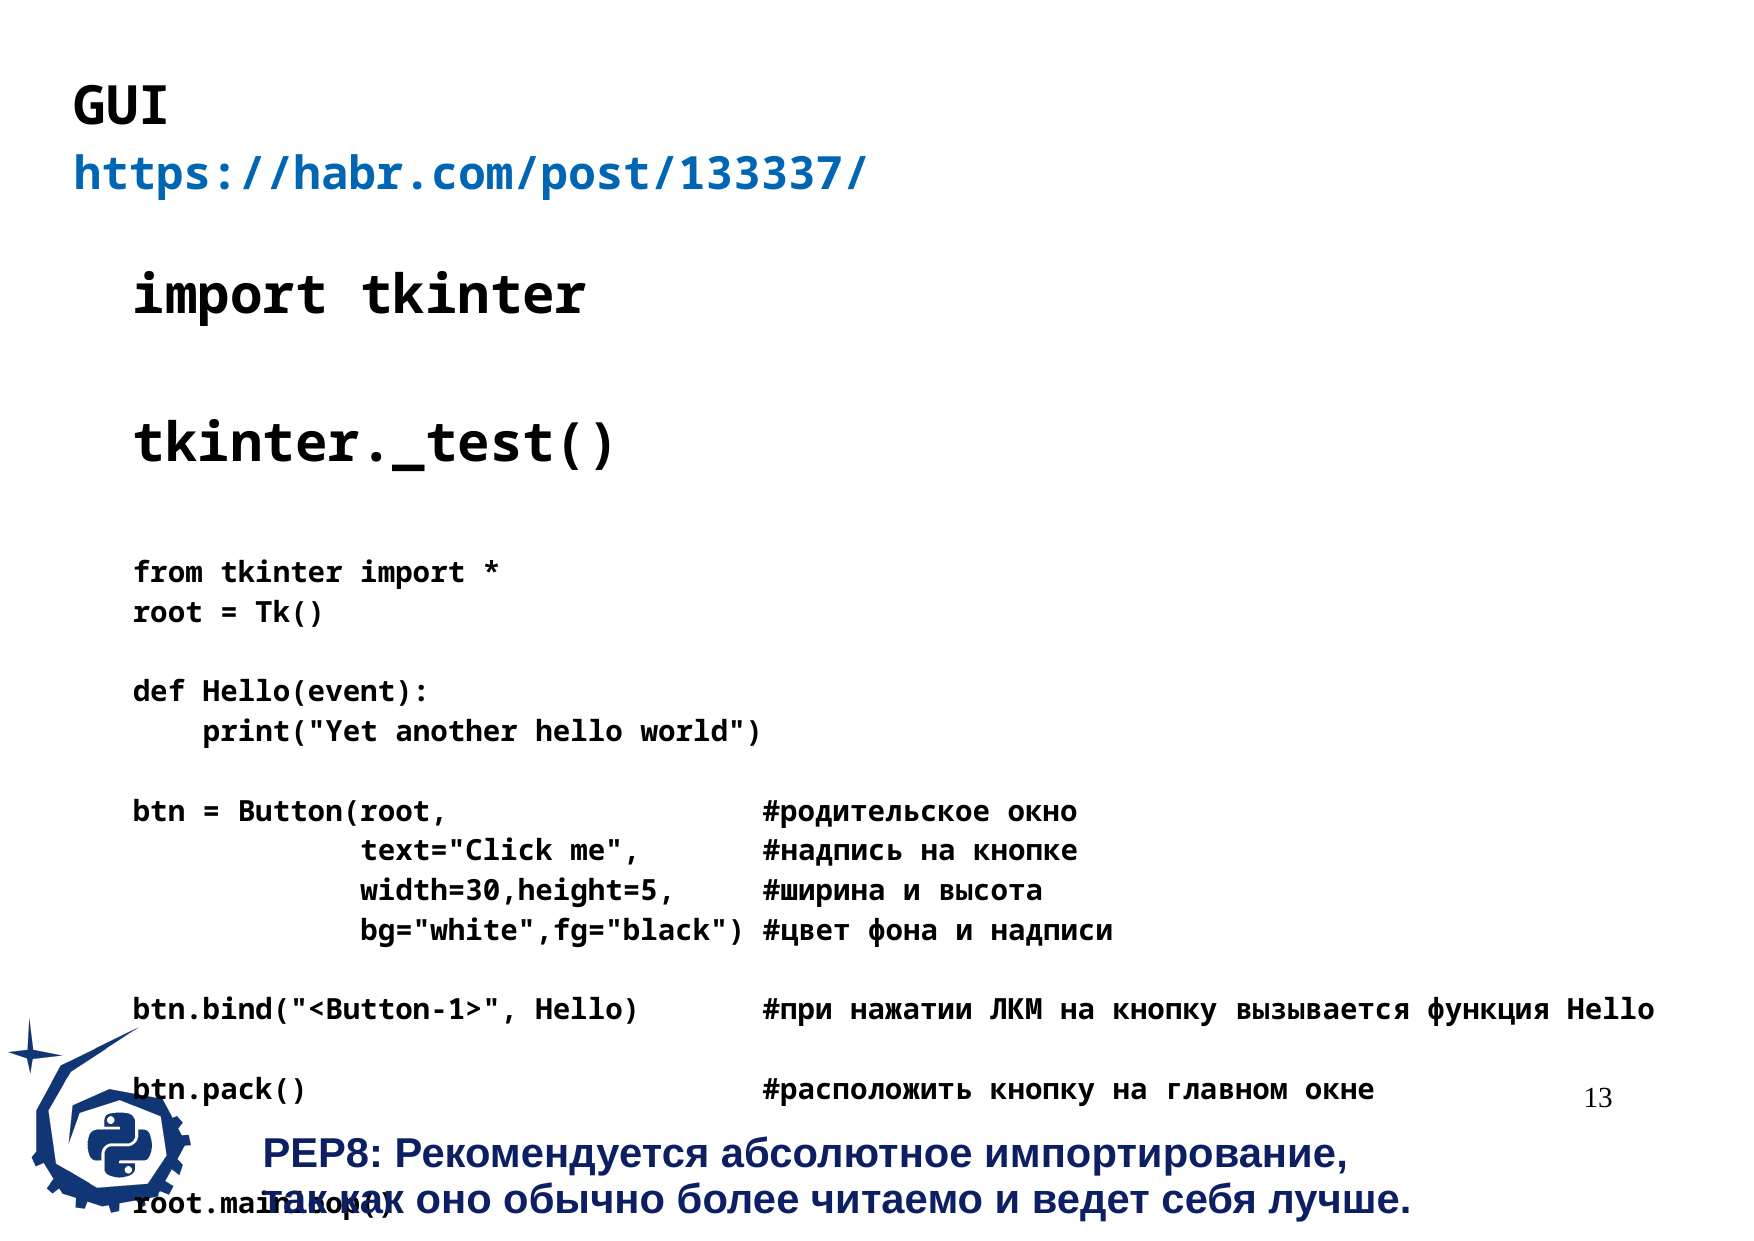

GUI
https://habr.com/post/133337/
import tkinter
tkinter._test()
from tkinter import *
root = Tk()
def Hello(event):
 print("Yet another hello world")
btn = Button(root, #родительское окно
 text="Click me", #надпись на кнопке
 width=30,height=5, #ширина и высота
 bg="white",fg="black") #цвет фона и надписи
btn.bind("<Button-1>", Hello) #при нажатии ЛКМ на кнопку вызывается функция Hello
btn.pack() #расположить кнопку на главном окне
root.mainloop()
13
PEP8: Рекомендуется абсолютное импортирование,
так как оно обычно более читаемо и ведет себя лучше.